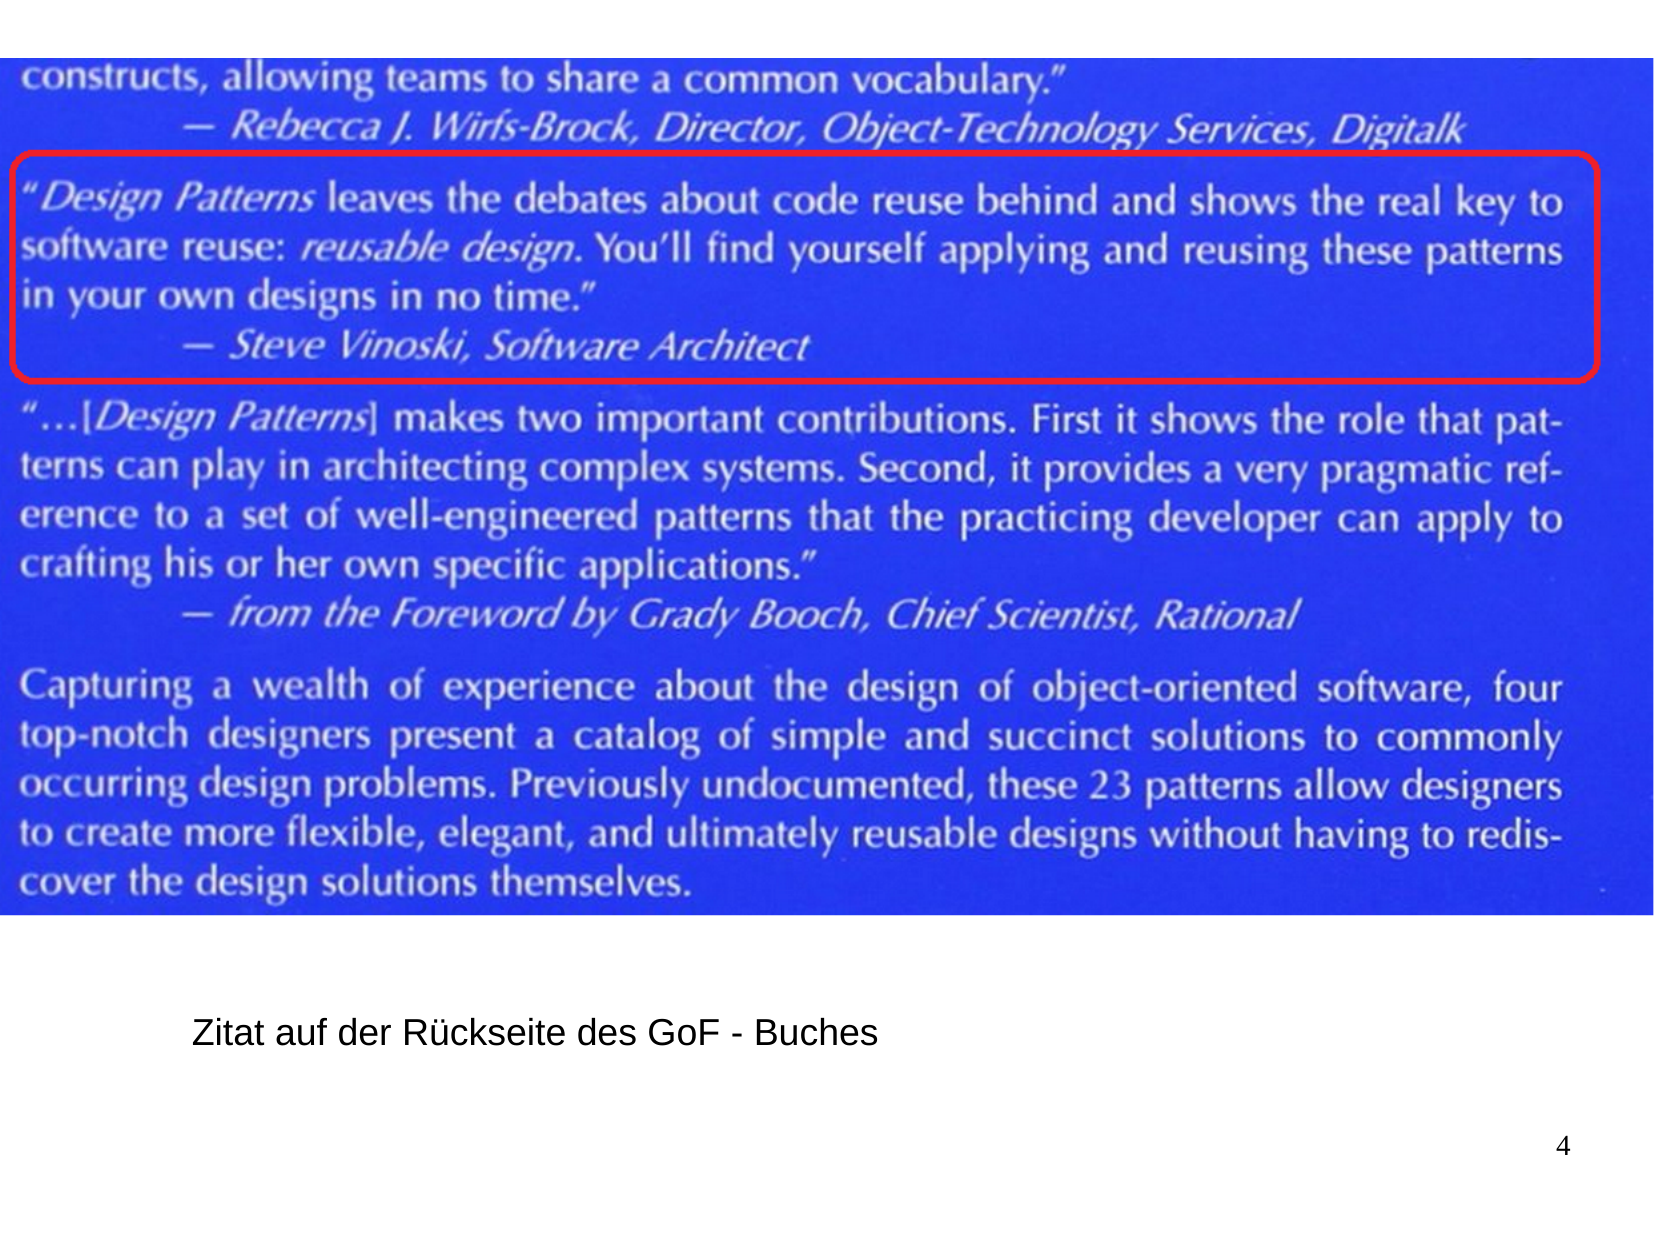

Zitat auf der Rückseite des GoF - Buches
4